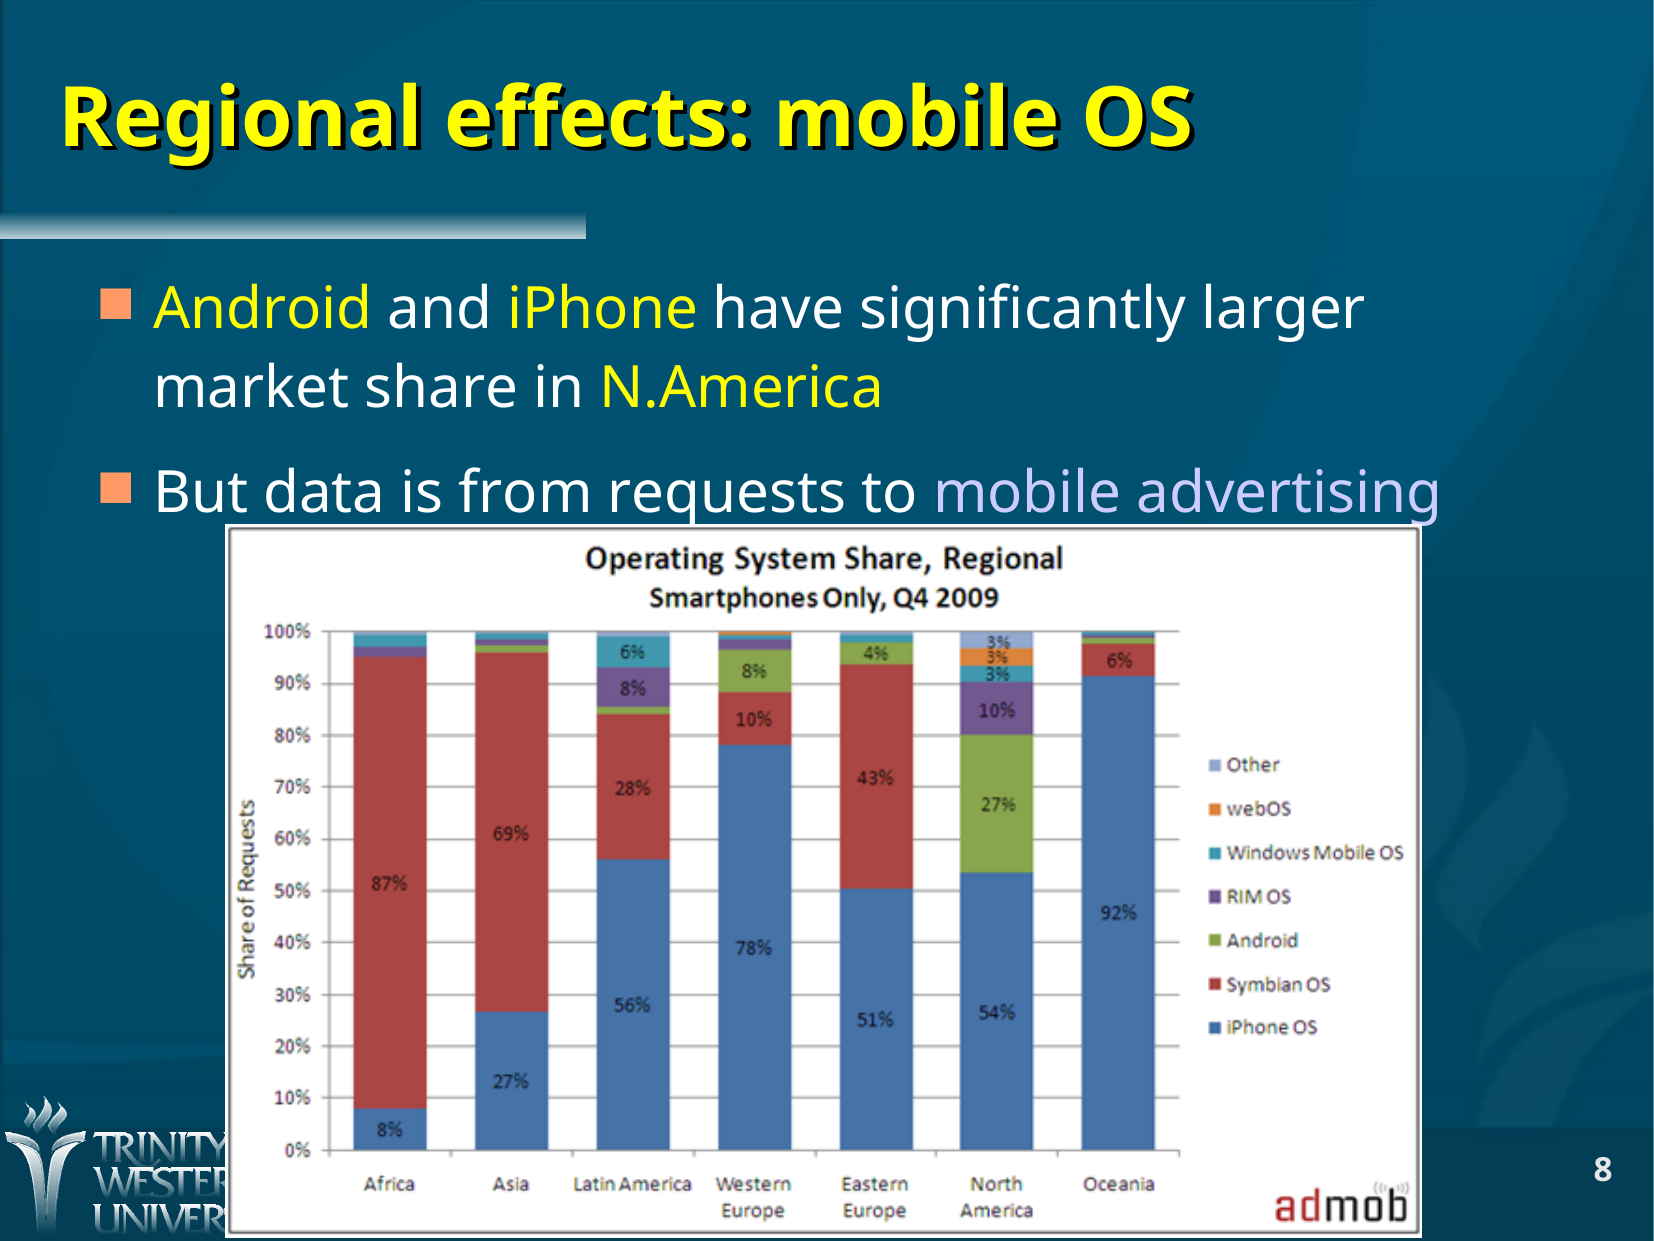

# Regional effects: mobile OS
Android and iPhone have significantly larger market share in N.America
But data is from requests to mobile advertising
CMPT166: Android
24 Mar 2010
8